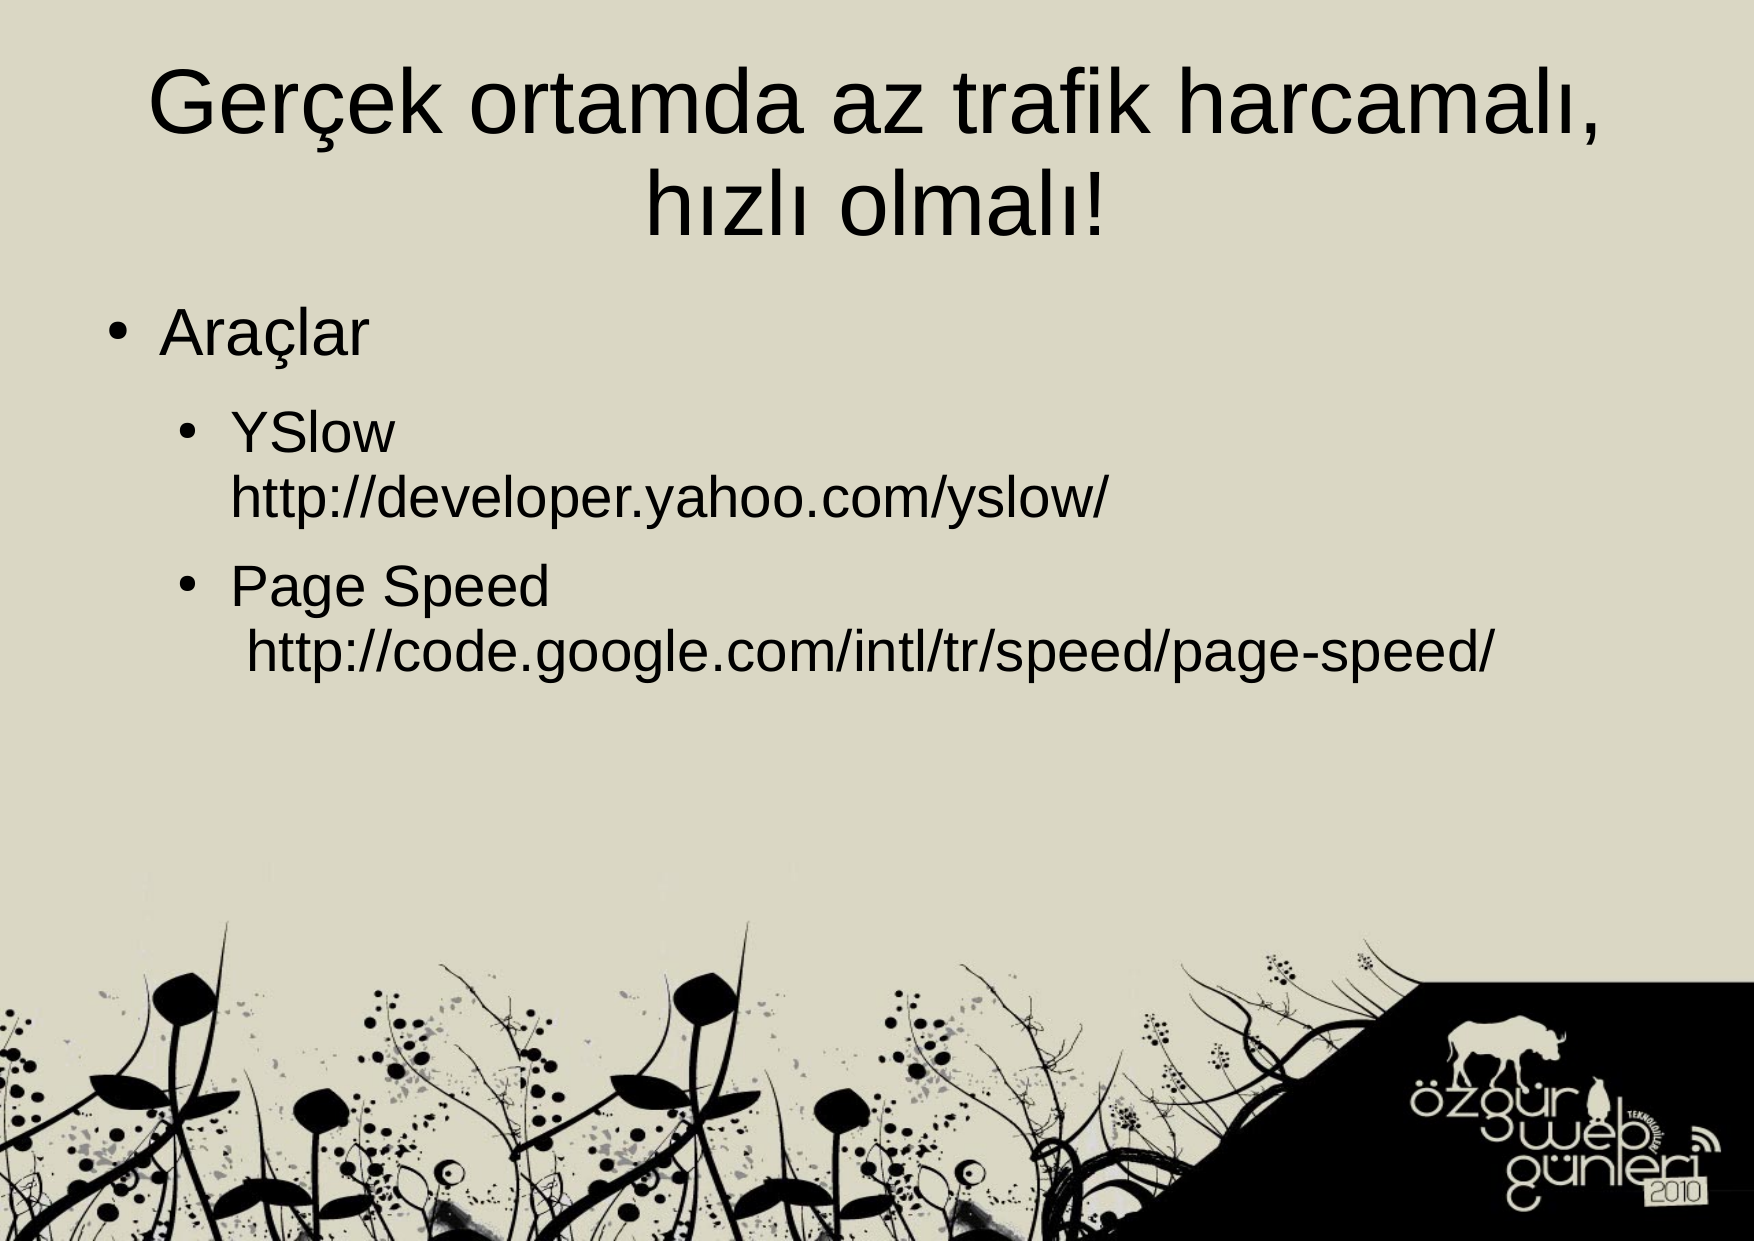

# Gerçek ortamda az trafik harcamalı, hızlı olmalı!
Araçlar
YSlow
http://developer.yahoo.com/yslow/
Page Speed
 http://code.google.com/intl/tr/speed/page-speed/